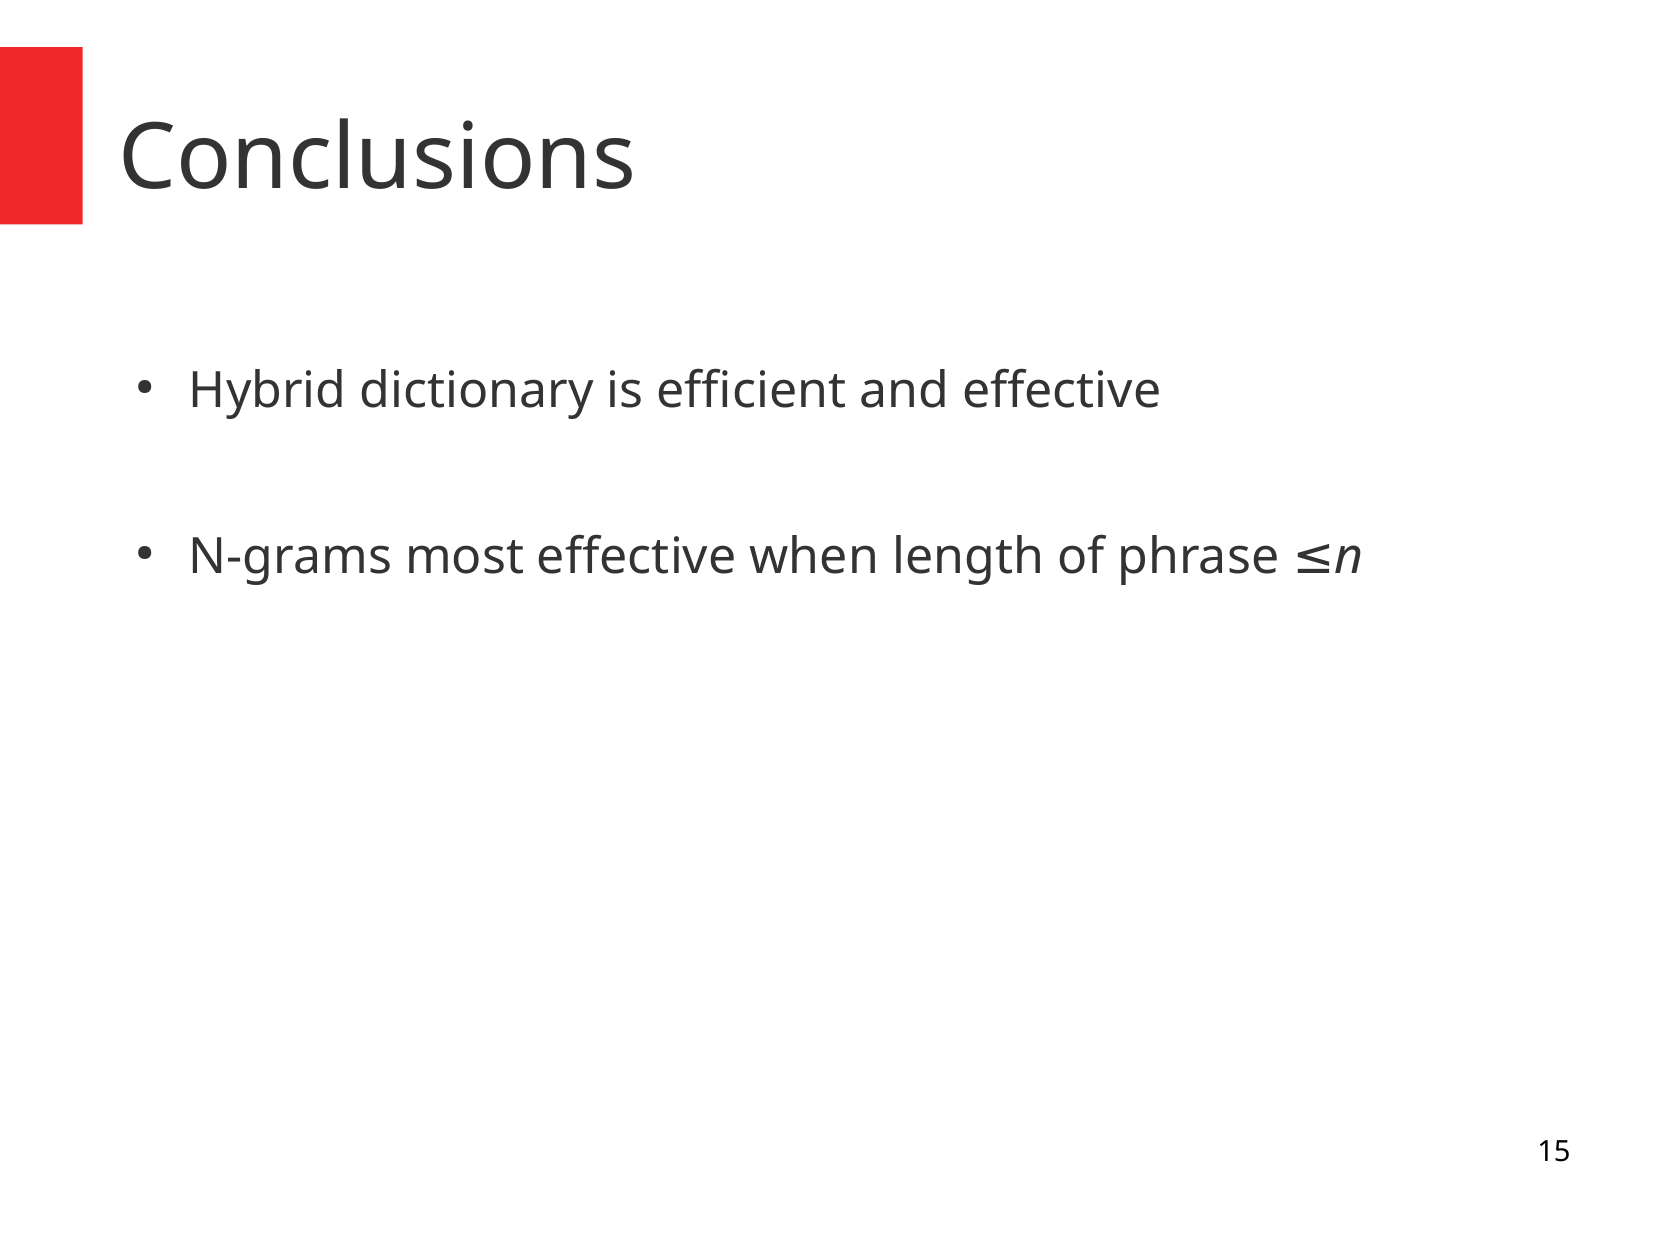

# Conclusions
Hybrid dictionary is efficient and effective
N-grams most effective when length of phrase ≤n
15